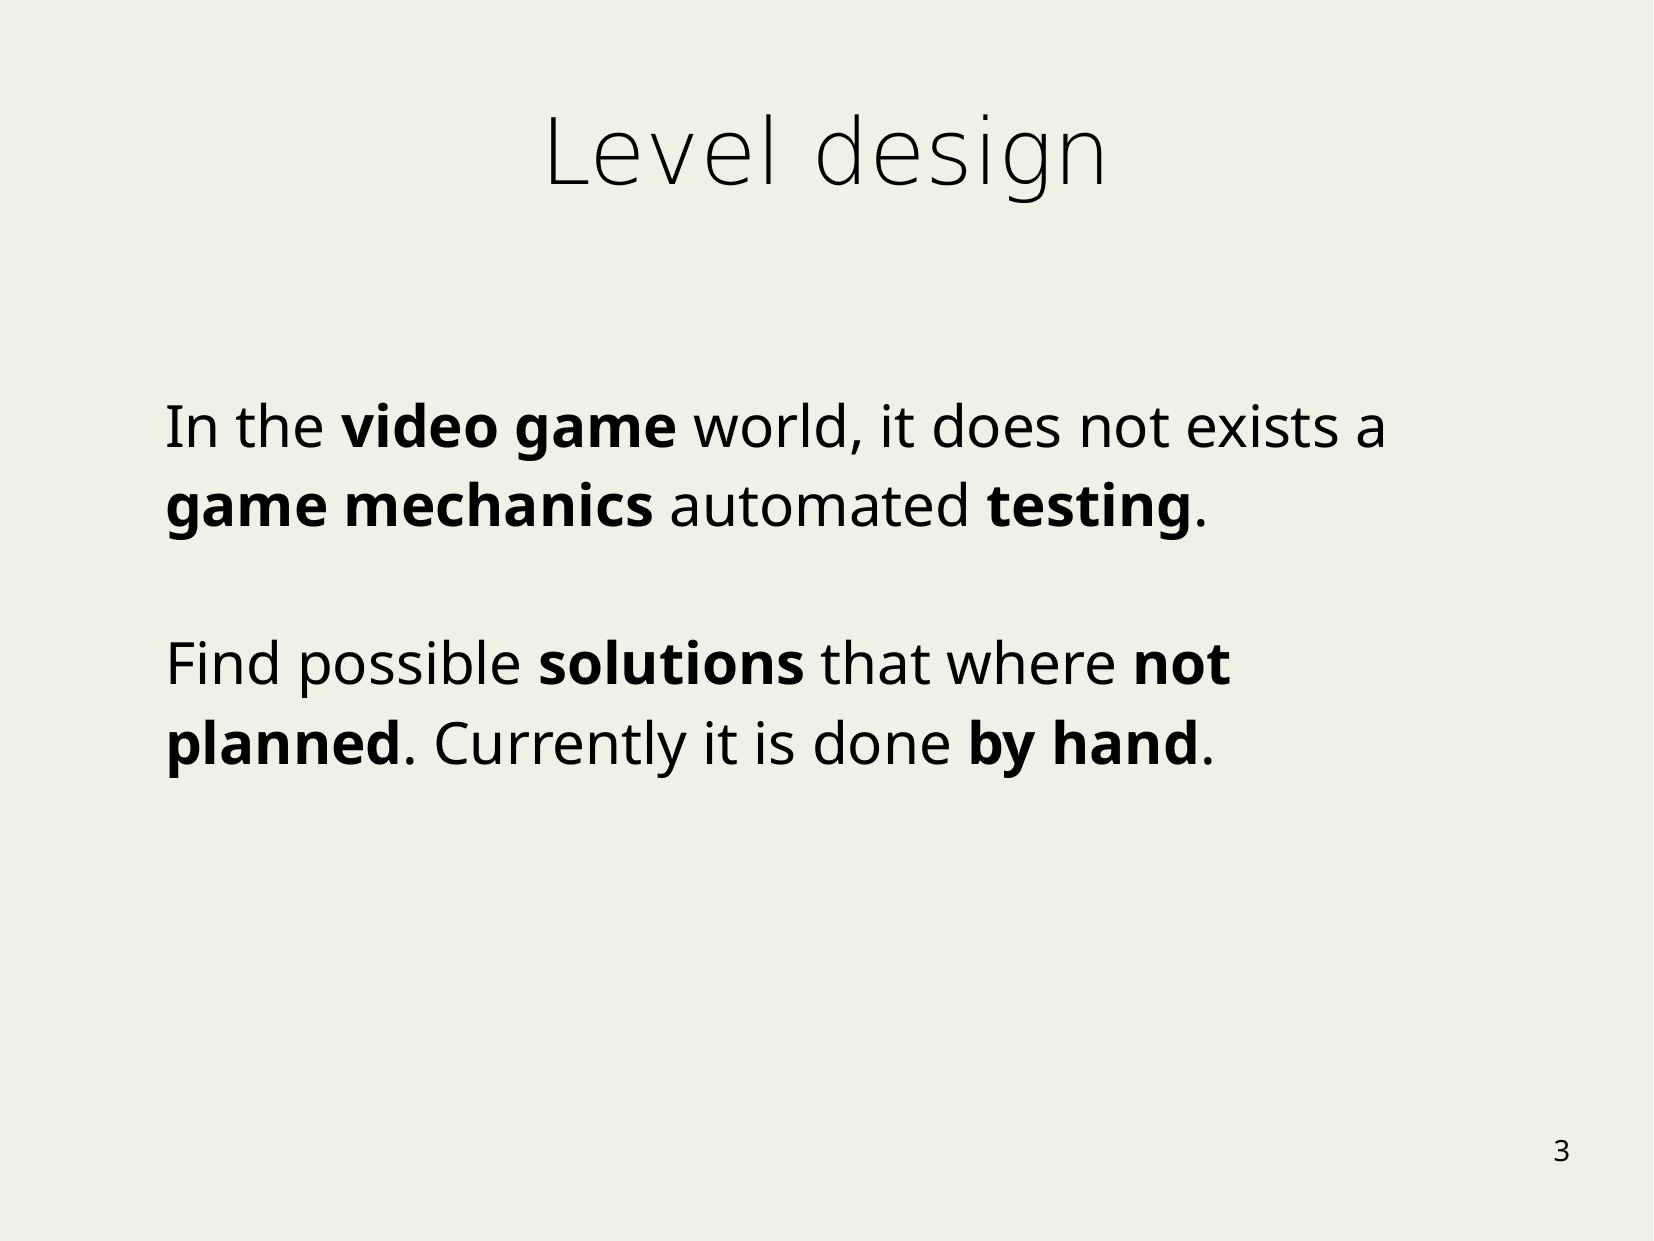

# Level design
In the video game world, it does not exists a game mechanics automated testing.
Find possible solutions that where not planned. Currently it is done by hand.
3